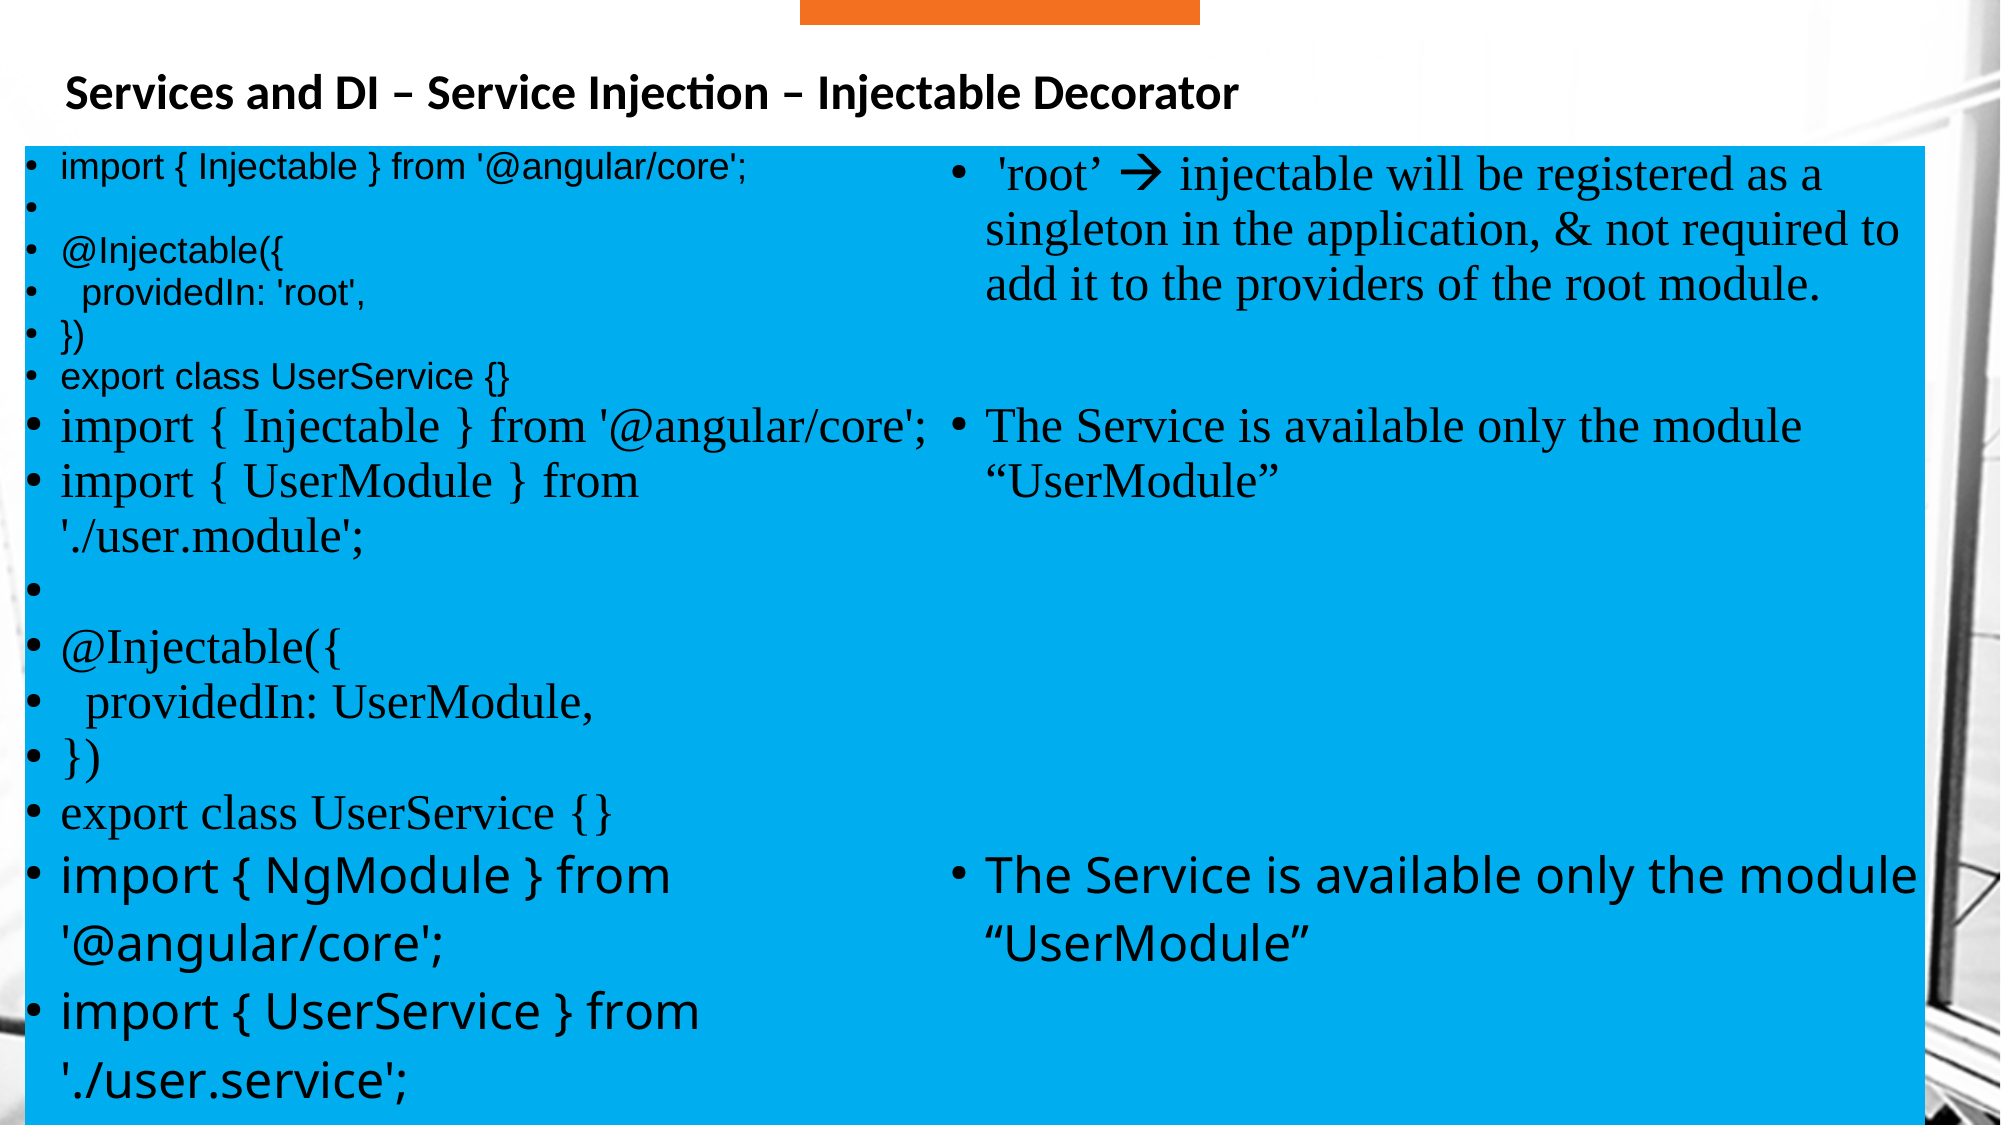

# Services and DI – Service Injection – Injectable Decorator
| import { Injectable } from '@angular/core'; @Injectable({ providedIn: 'root', }) export class UserService {} | 'root’  injectable will be registered as a singleton in the application, & not required to add it to the providers of the root module. |
| --- | --- |
| import { Injectable } from '@angular/core'; import { UserModule } from './user.module'; @Injectable({ providedIn: UserModule, }) export class UserService {} | The Service is available only the module “UserModule” |
| import { NgModule } from '@angular/core'; import { UserService } from './user.service'; @NgModule({ providers: [UserService], }) export class UserModule {} | The Service is available only the module “UserModule” |